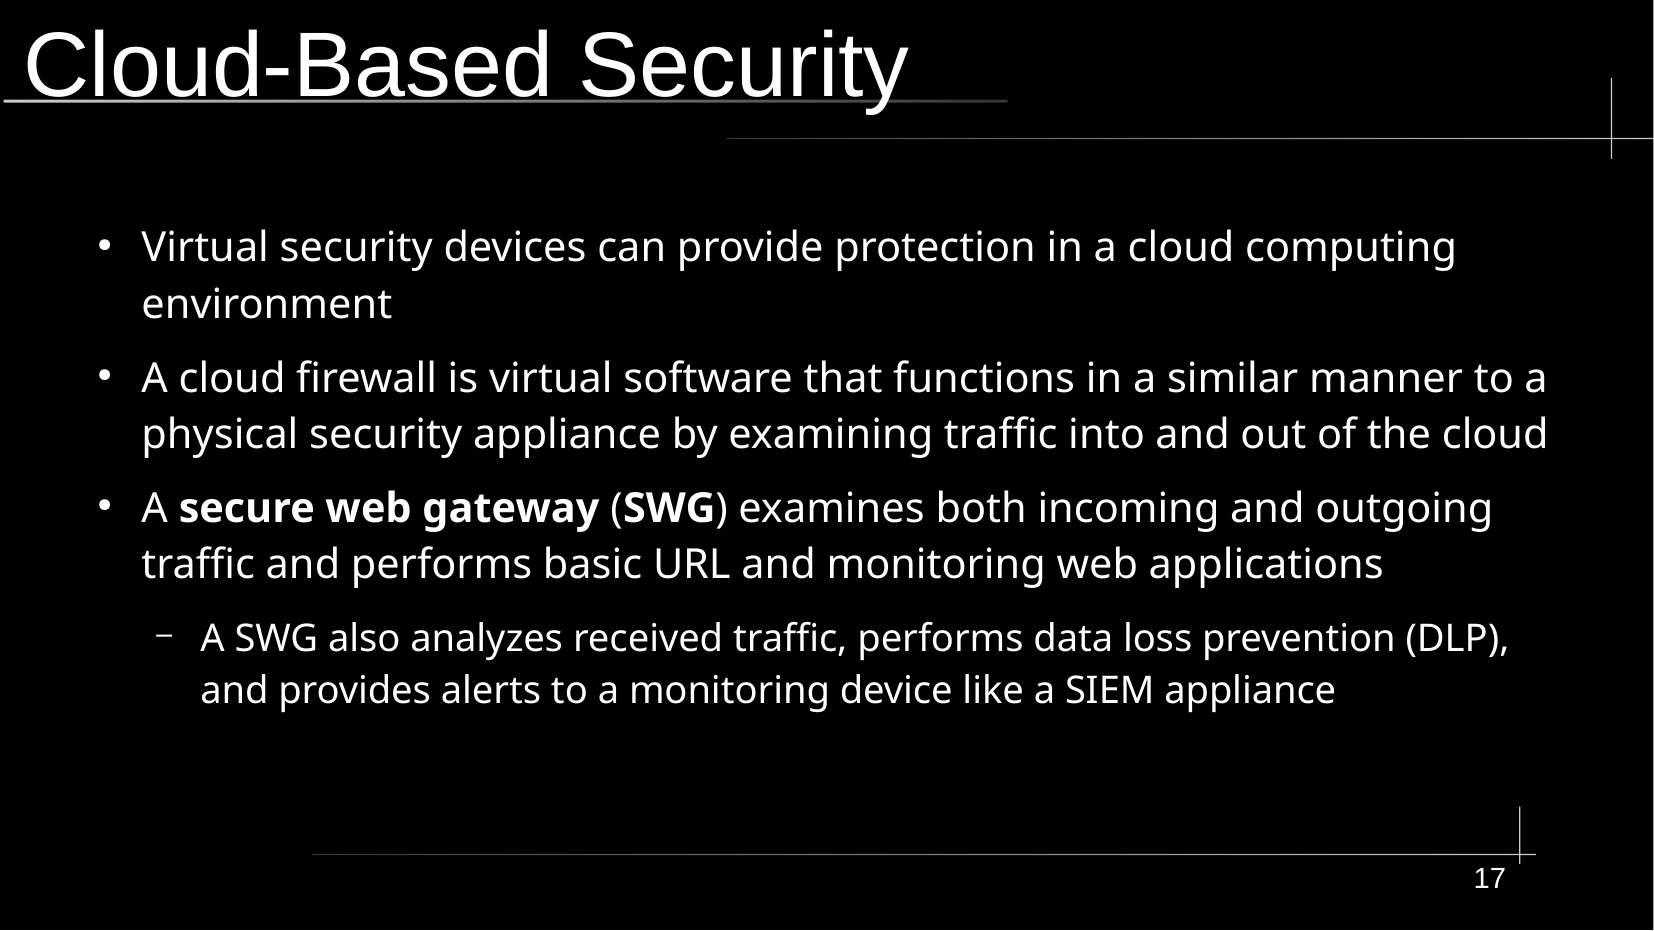

# Cloud-Based Security
Virtual security devices can provide protection in a cloud computing environment
A cloud firewall is virtual software that functions in a similar manner to a physical security appliance by examining traffic into and out of the cloud
A secure web gateway (SWG) examines both incoming and outgoing traffic and performs basic URL and monitoring web applications
A SWG also analyzes received traffic, performs data loss prevention (DLP), and provides alerts to a monitoring device like a SIEM appliance
17